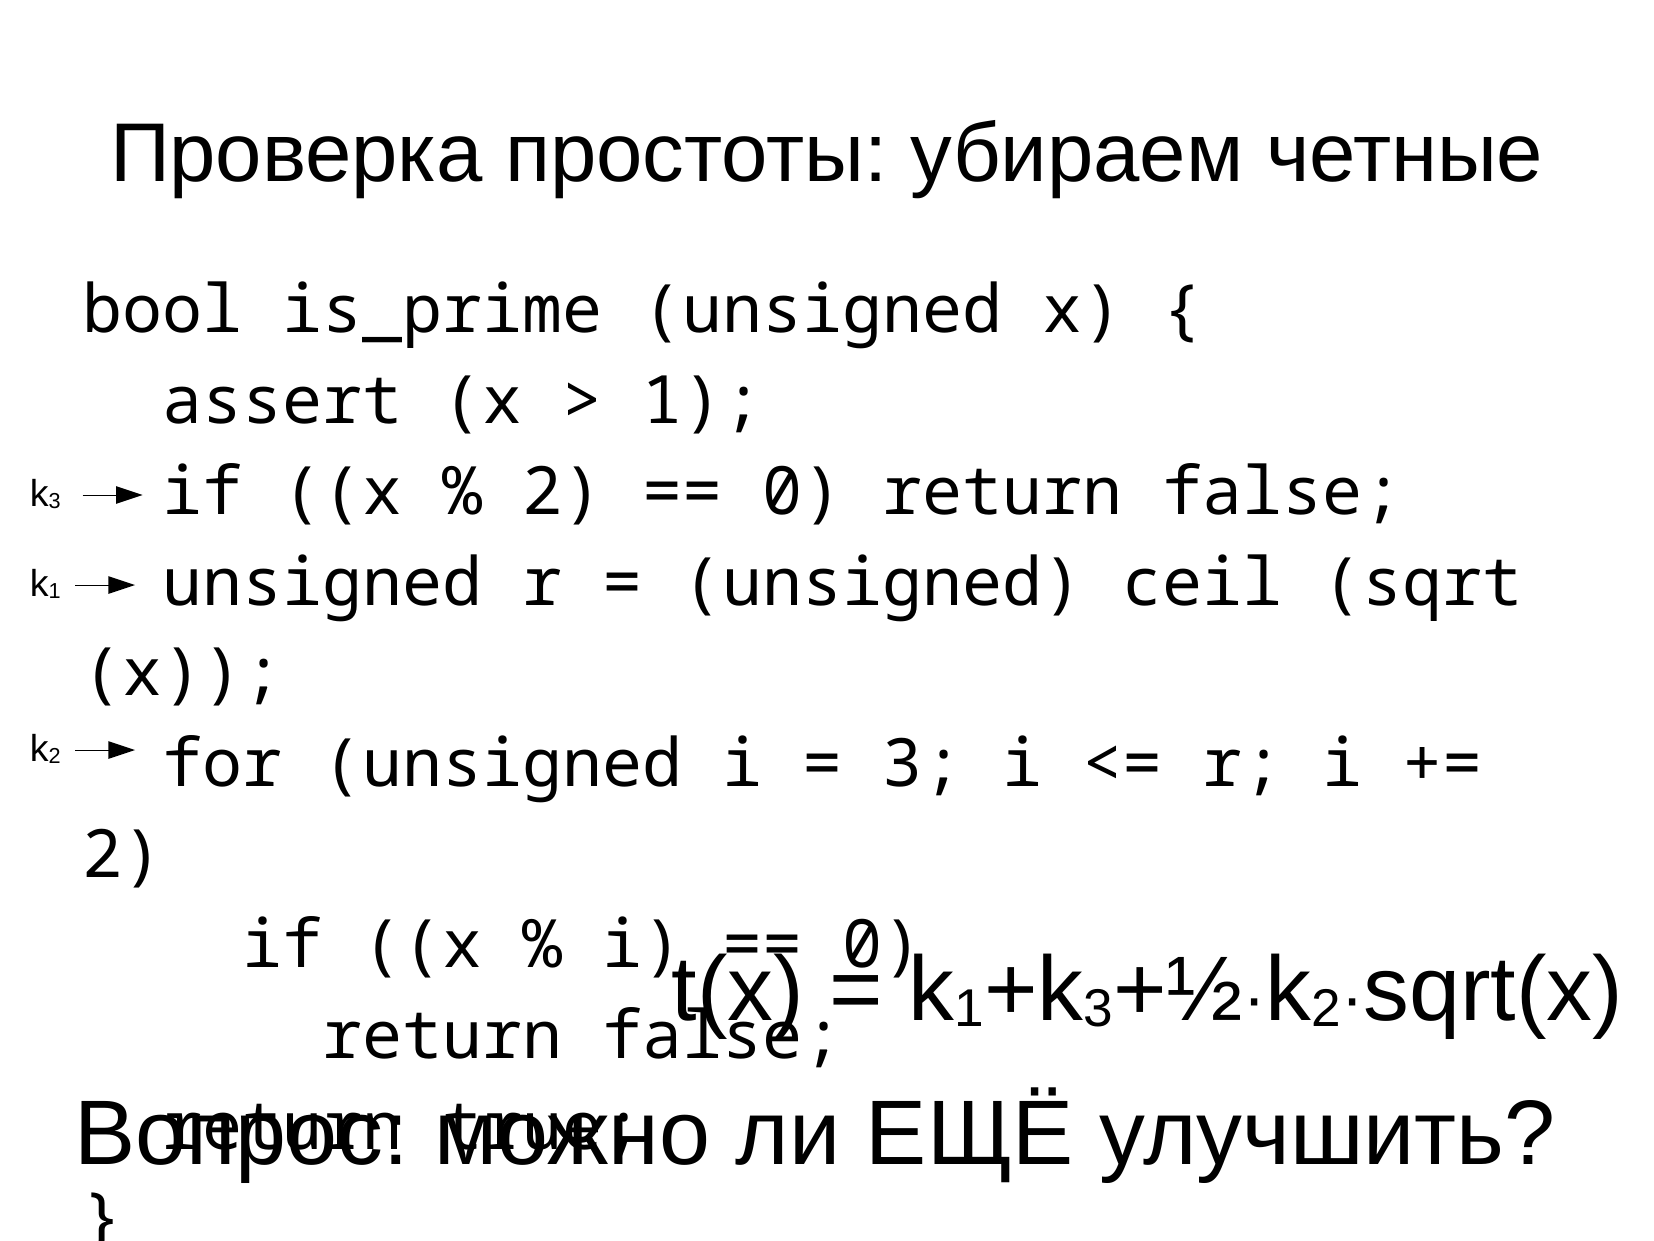

# Проверка простоты: убираем четные
bool is_prime (unsigned x) {
 assert (x > 1);
 if ((x % 2) == 0) return false;
 unsigned r = (unsigned) ceil (sqrt (x));
 for (unsigned i = 3; i <= r; i += 2)
 if ((x % i) == 0)
 return false;
 return true;
}
k3
k1
k2
t(x) = k1+k3+½·k2·sqrt(x)
Вопрос: можно ли ЕЩЁ улучшить?